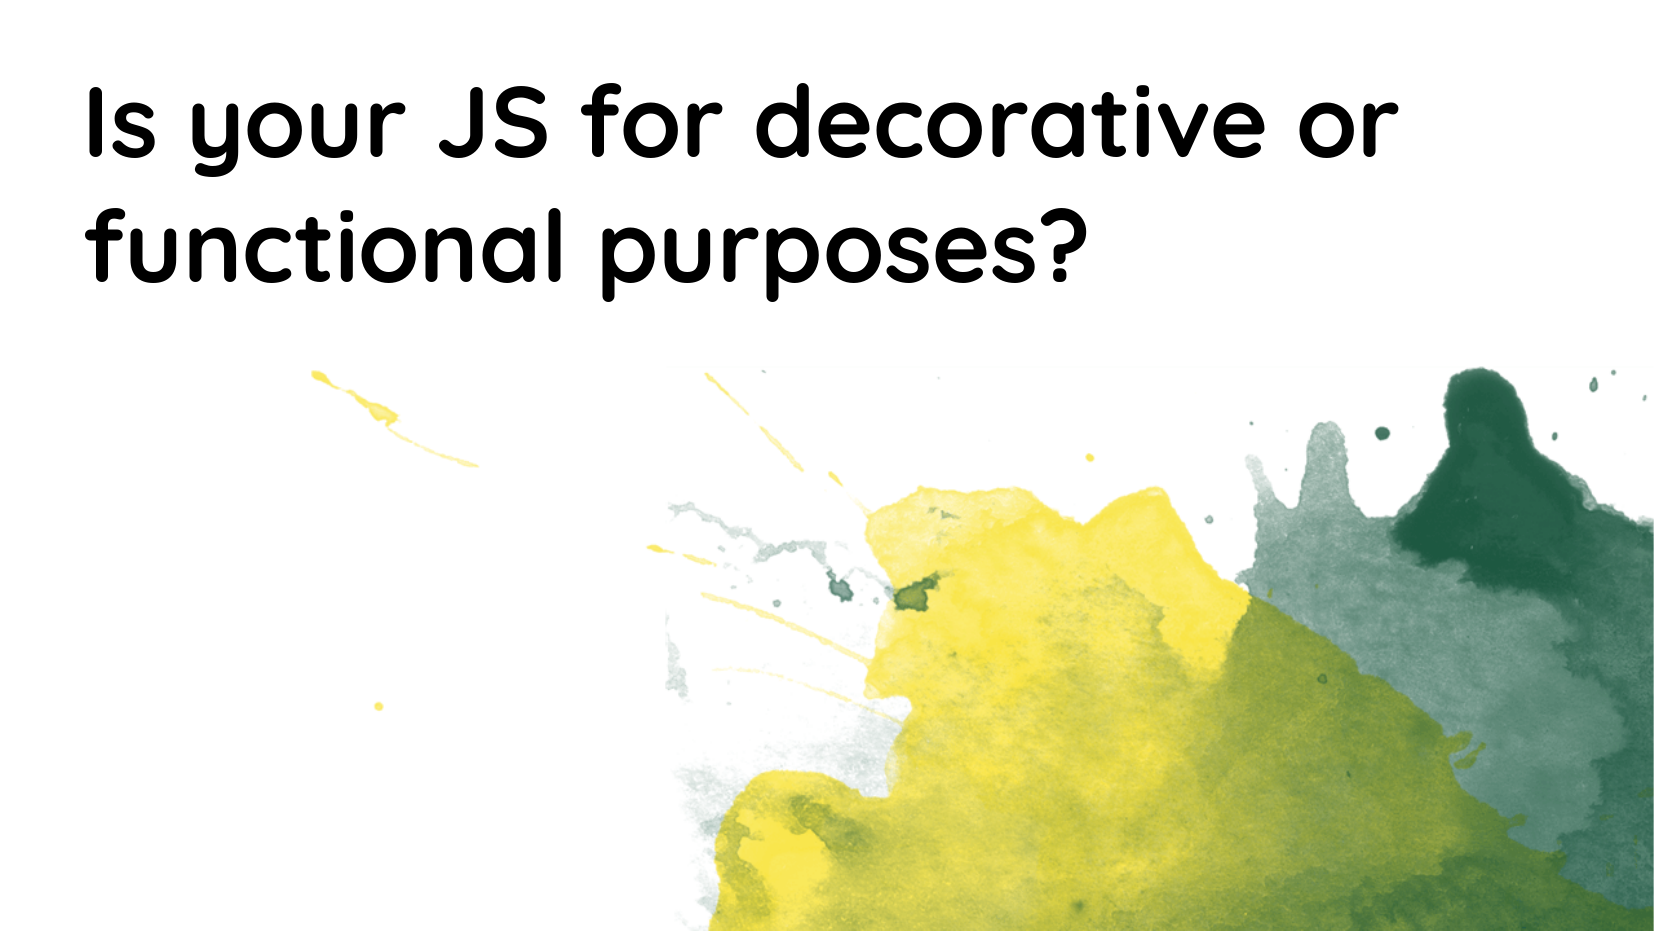

# Is your JS for decorative or functional purposes?